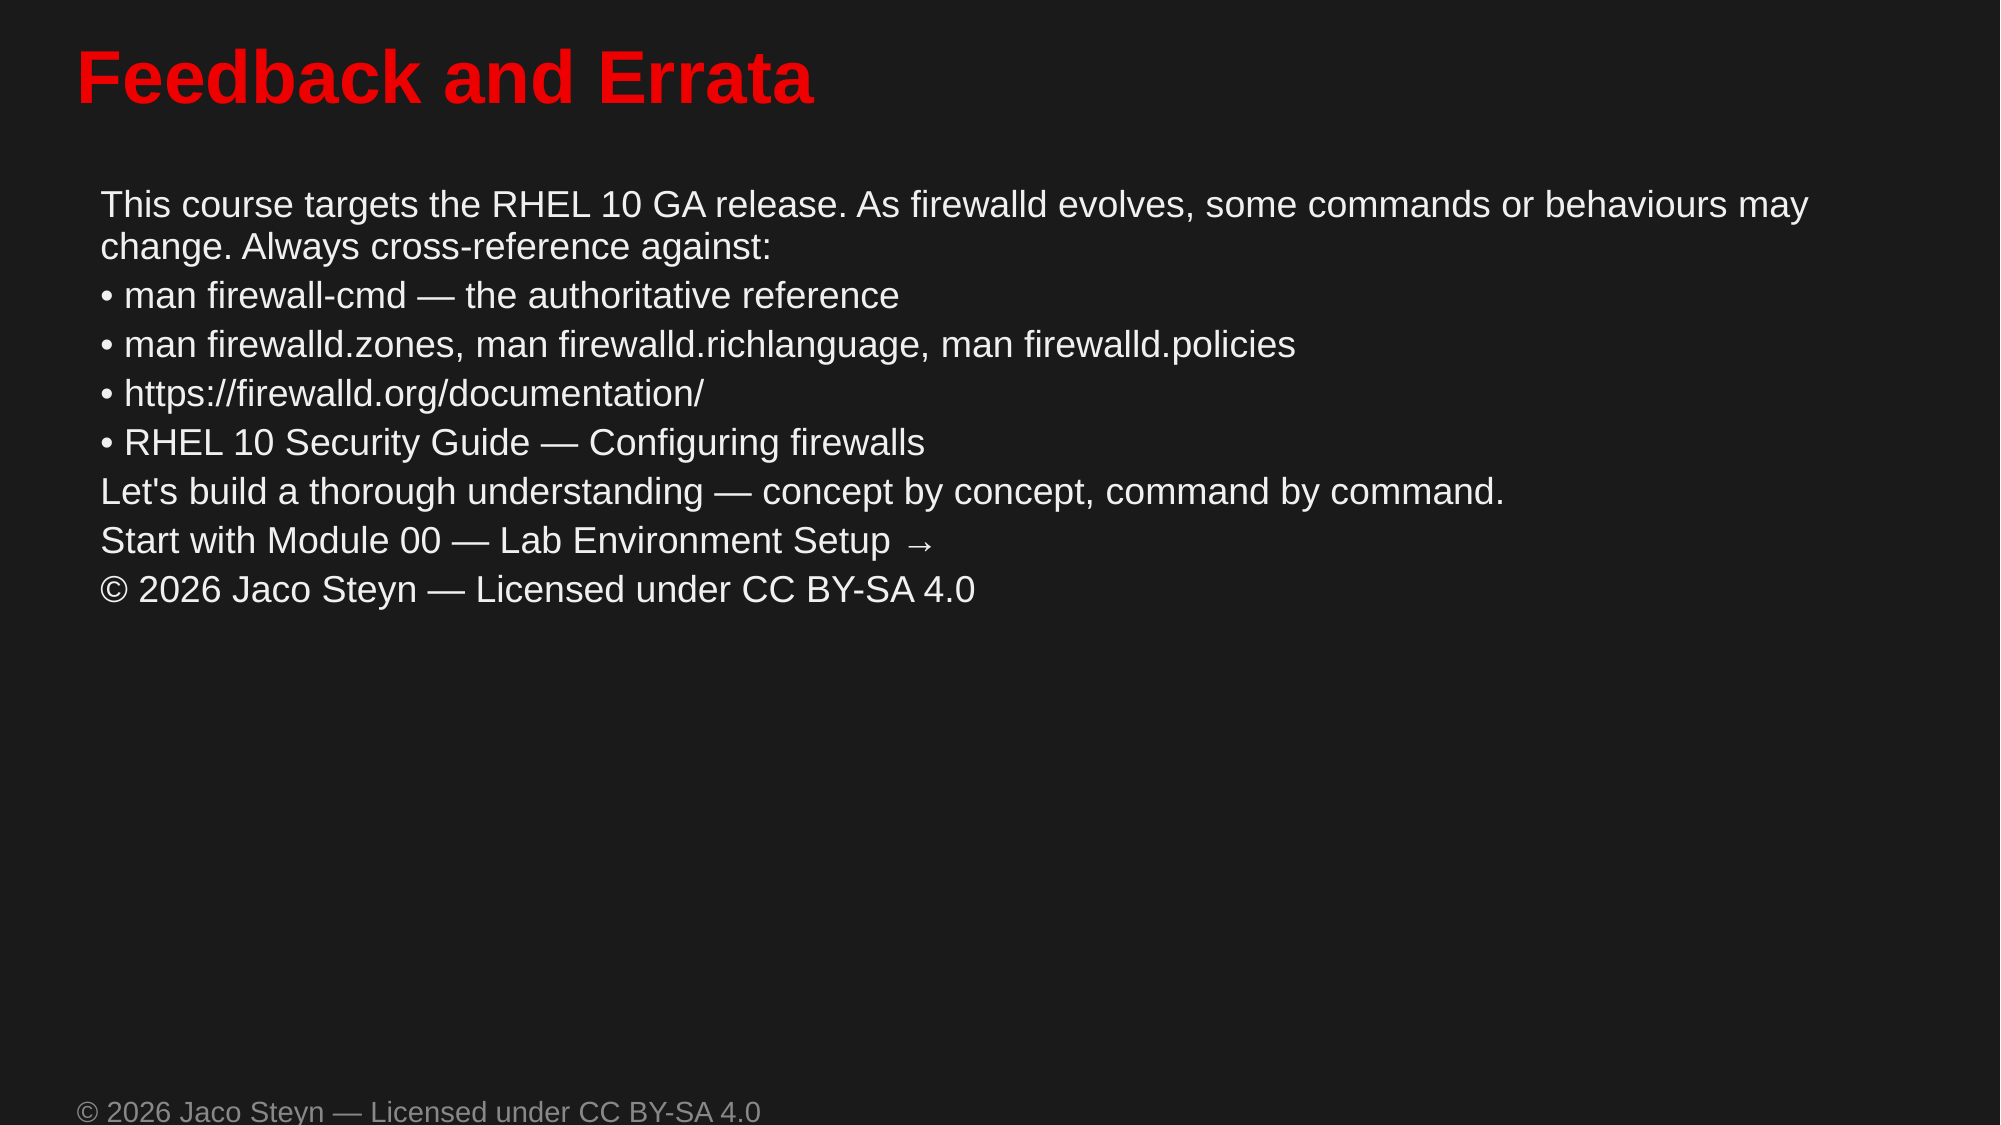

Feedback and Errata
This course targets the RHEL 10 GA release. As firewalld evolves, some commands or behaviours may change. Always cross-reference against:
• man firewall-cmd — the authoritative reference
• man firewalld.zones, man firewalld.richlanguage, man firewalld.policies
• https://firewalld.org/documentation/
• RHEL 10 Security Guide — Configuring firewalls
Let's build a thorough understanding — concept by concept, command by command.
Start with Module 00 — Lab Environment Setup →
© 2026 Jaco Steyn — Licensed under CC BY-SA 4.0
© 2026 Jaco Steyn — Licensed under CC BY-SA 4.0